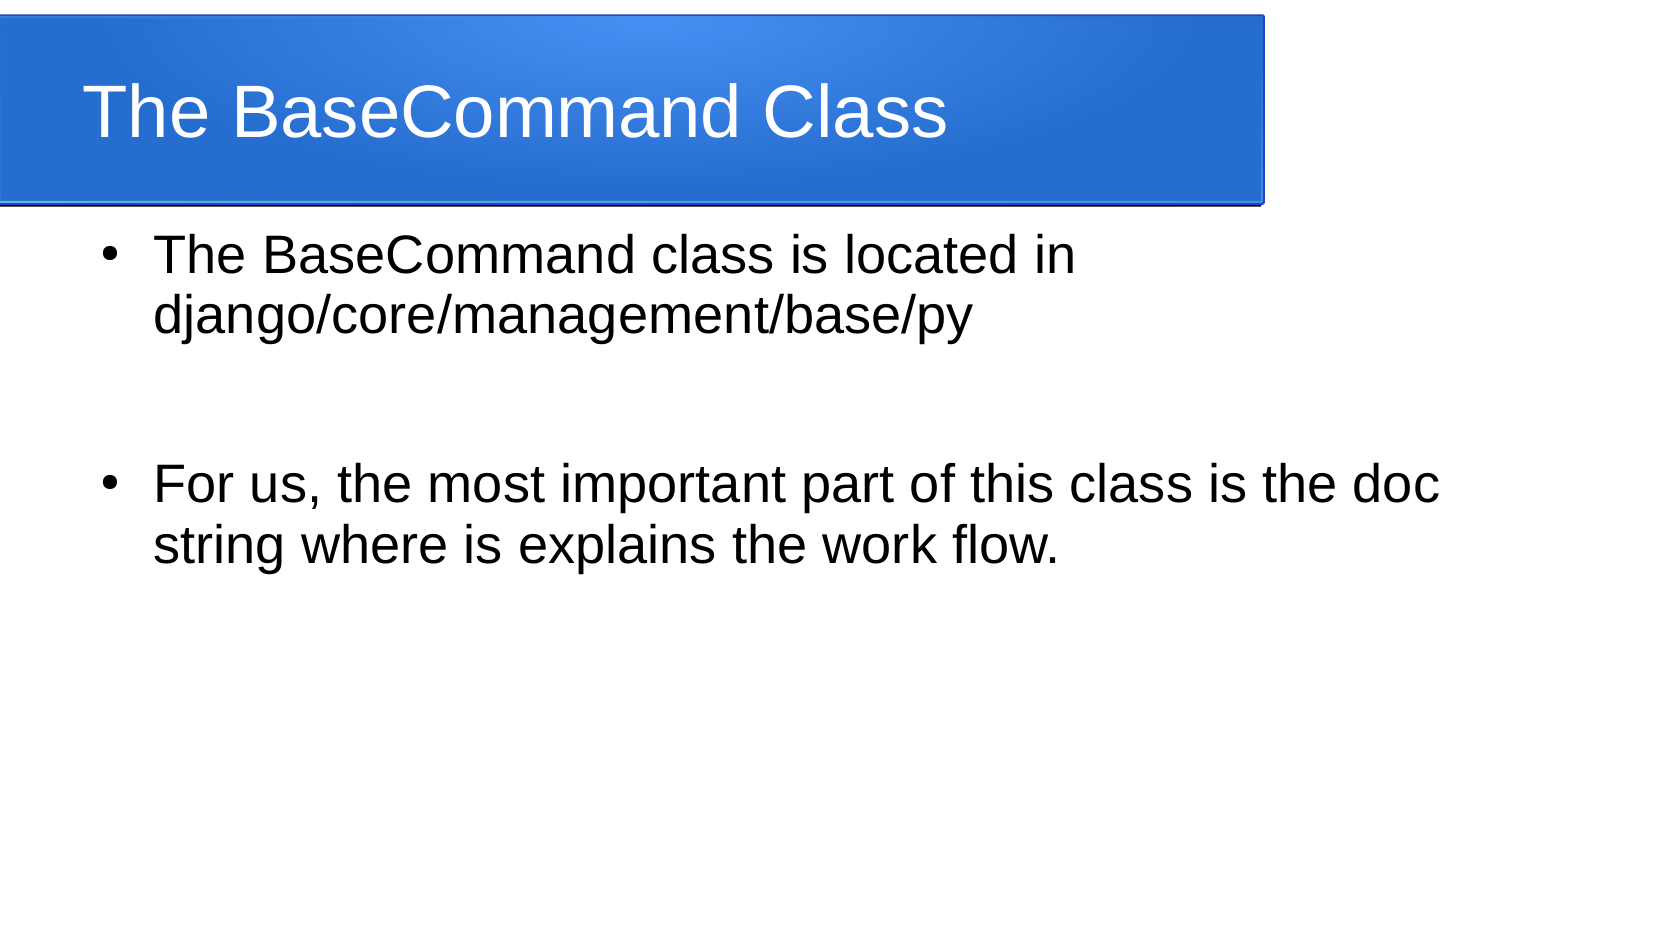

# The BaseCommand Class
The BaseCommand class is located in django/core/management/base/py
For us, the most important part of this class is the doc string where is explains the work flow.